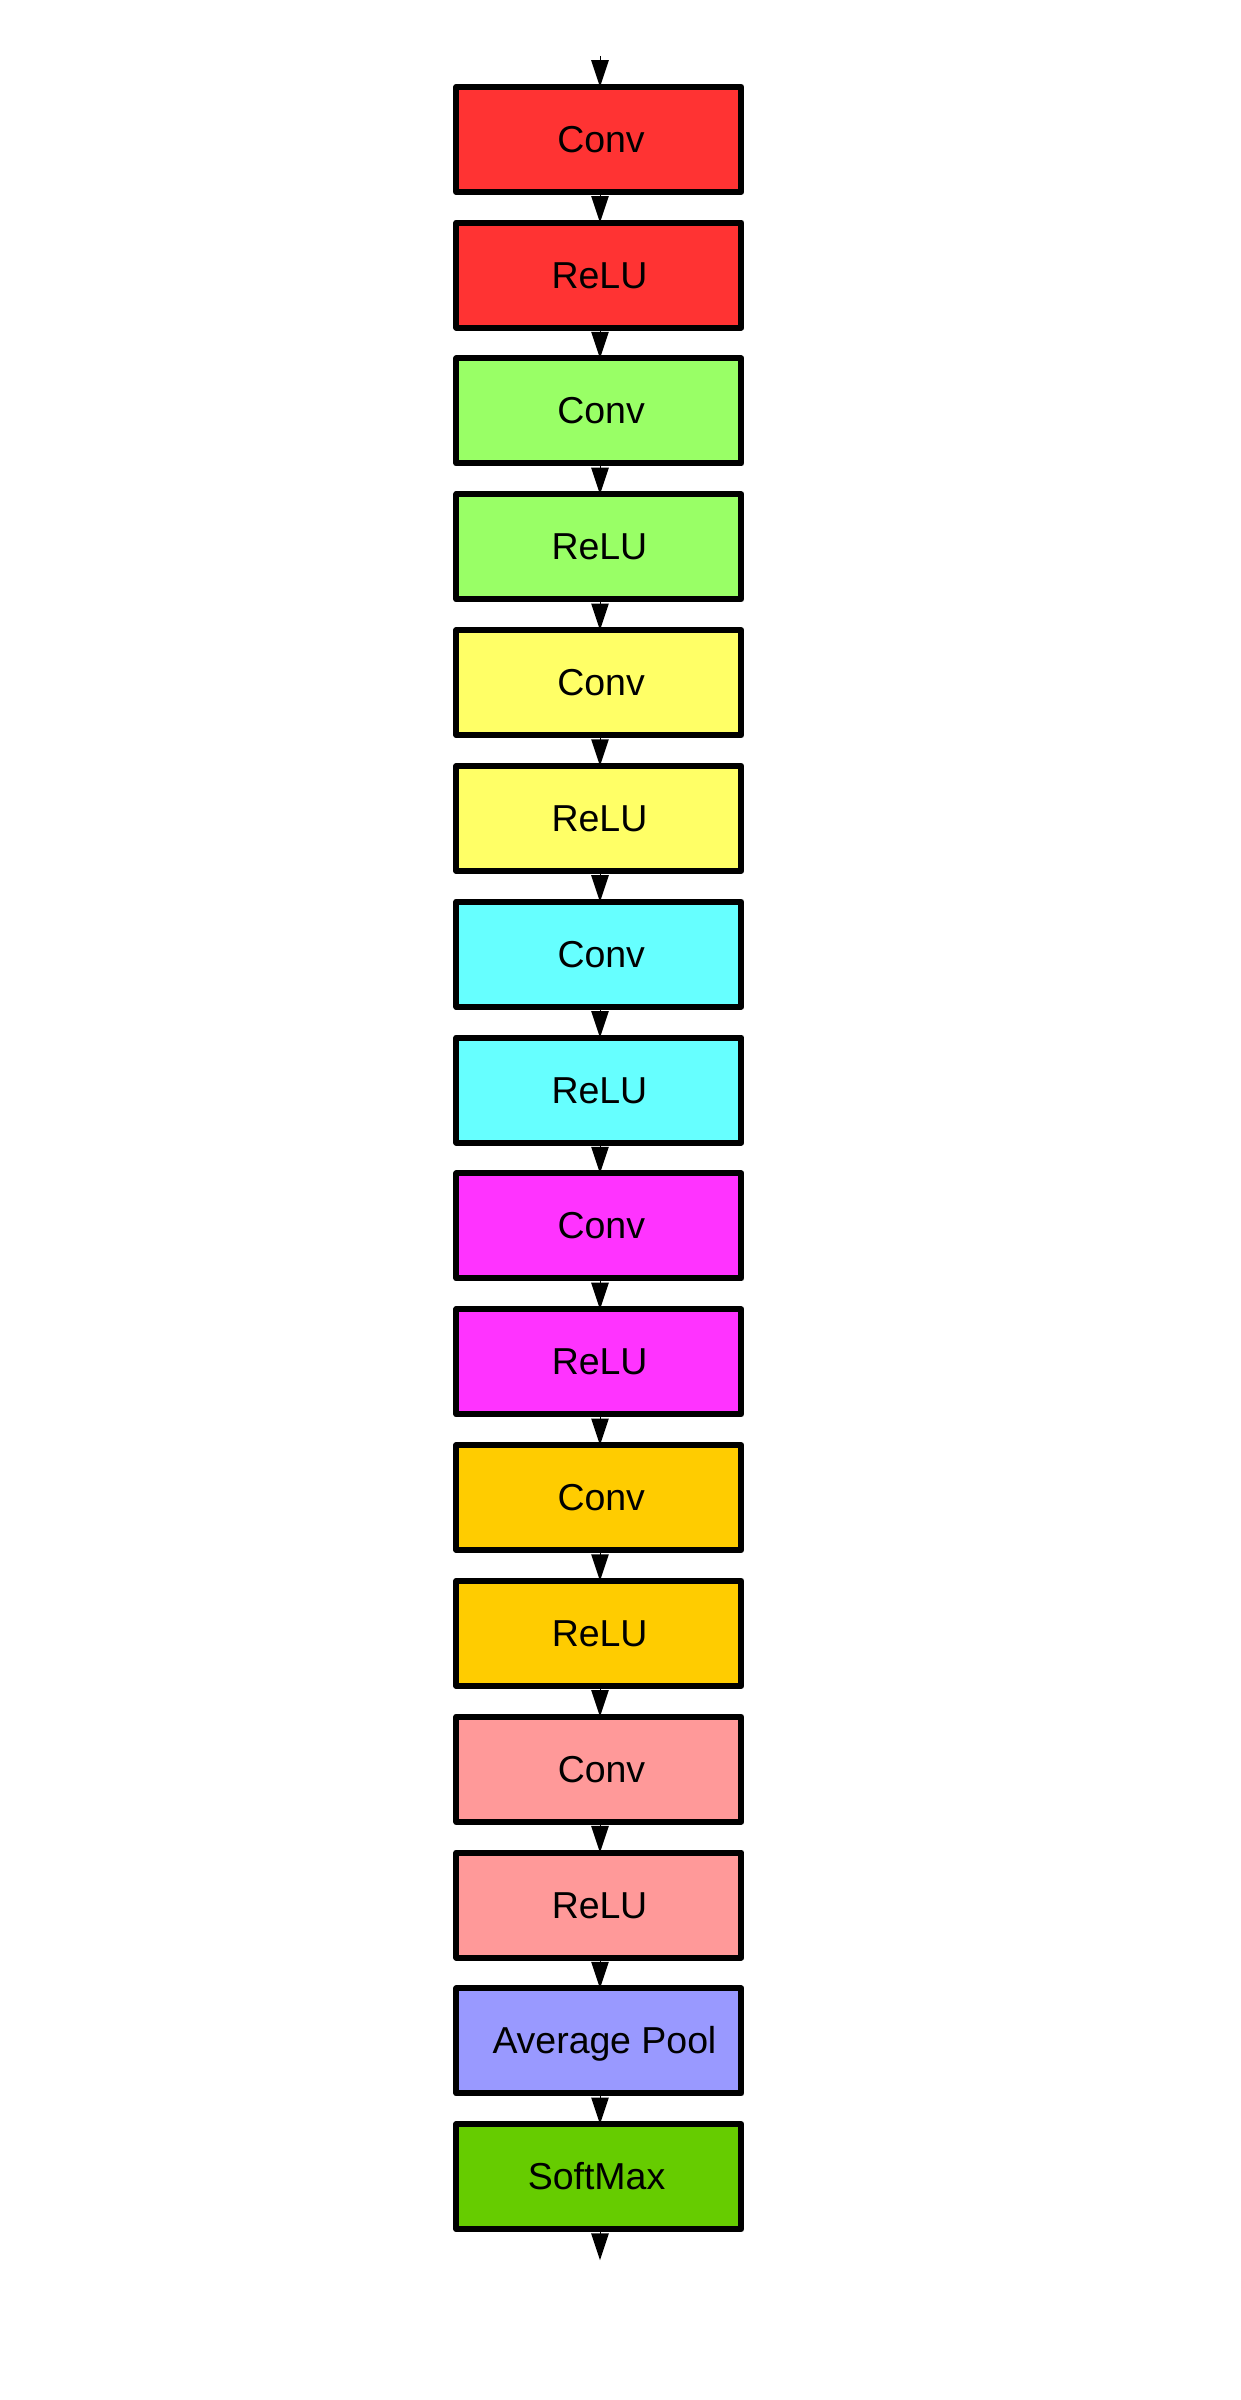

Conv
ReLU
Conv
ReLU
Conv
ReLU
Conv
ReLU
Conv
ReLU
Conv
ReLU
Conv
ReLU
Average Pool
SoftMax